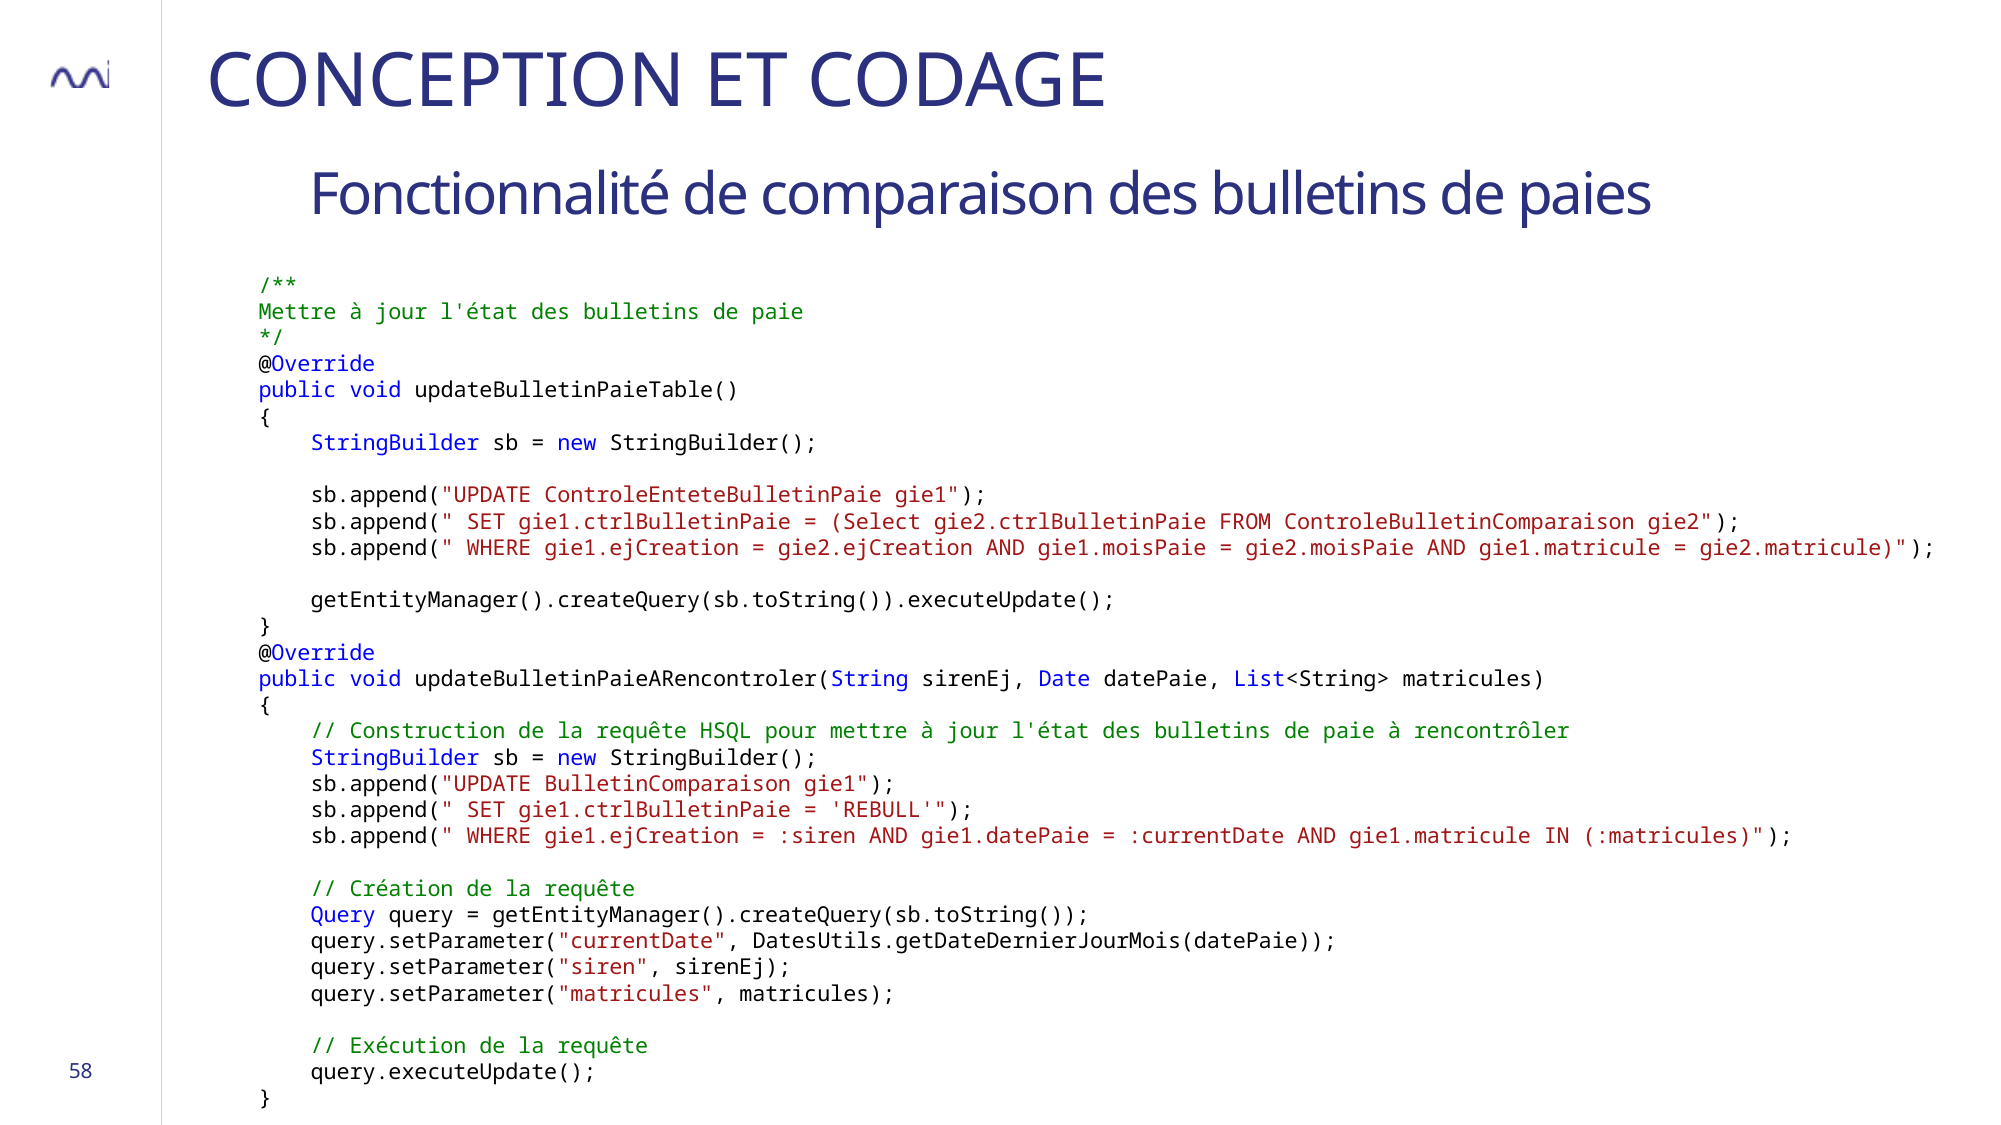

CONCEPTION ET CODAGE
Fonctionnalité de comparaison des bulletins de paies
/**
Mettre à jour l'état des bulletins de paie
*/
@Override
public void updateBulletinPaieTable()
{
    StringBuilder sb = new StringBuilder();
    sb.append("UPDATE ControleEnteteBulletinPaie gie1");
    sb.append(" SET gie1.ctrlBulletinPaie = (Select gie2.ctrlBulletinPaie FROM ControleBulletinComparaison gie2");
    sb.append(" WHERE gie1.ejCreation = gie2.ejCreation AND gie1.moisPaie = gie2.moisPaie AND gie1.matricule = gie2.matricule)");
    getEntityManager().createQuery(sb.toString()).executeUpdate();
}
@Override
public void updateBulletinPaieARencontroler(String sirenEj, Date datePaie, List<String> matricules)
{
    // Construction de la requête HSQL pour mettre à jour l'état des bulletins de paie à rencontrôler
    StringBuilder sb = new StringBuilder();
    sb.append("UPDATE BulletinComparaison gie1");
    sb.append(" SET gie1.ctrlBulletinPaie = 'REBULL'");
    sb.append(" WHERE gie1.ejCreation = :siren AND gie1.datePaie = :currentDate AND gie1.matricule IN (:matricules)");
    // Création de la requête
    Query query = getEntityManager().createQuery(sb.toString());
    query.setParameter("currentDate", DatesUtils.getDateDernierJourMois(datePaie));
    query.setParameter("siren", sirenEj);
    query.setParameter("matricules", matricules);
    // Exécution de la requête
    query.executeUpdate();
}